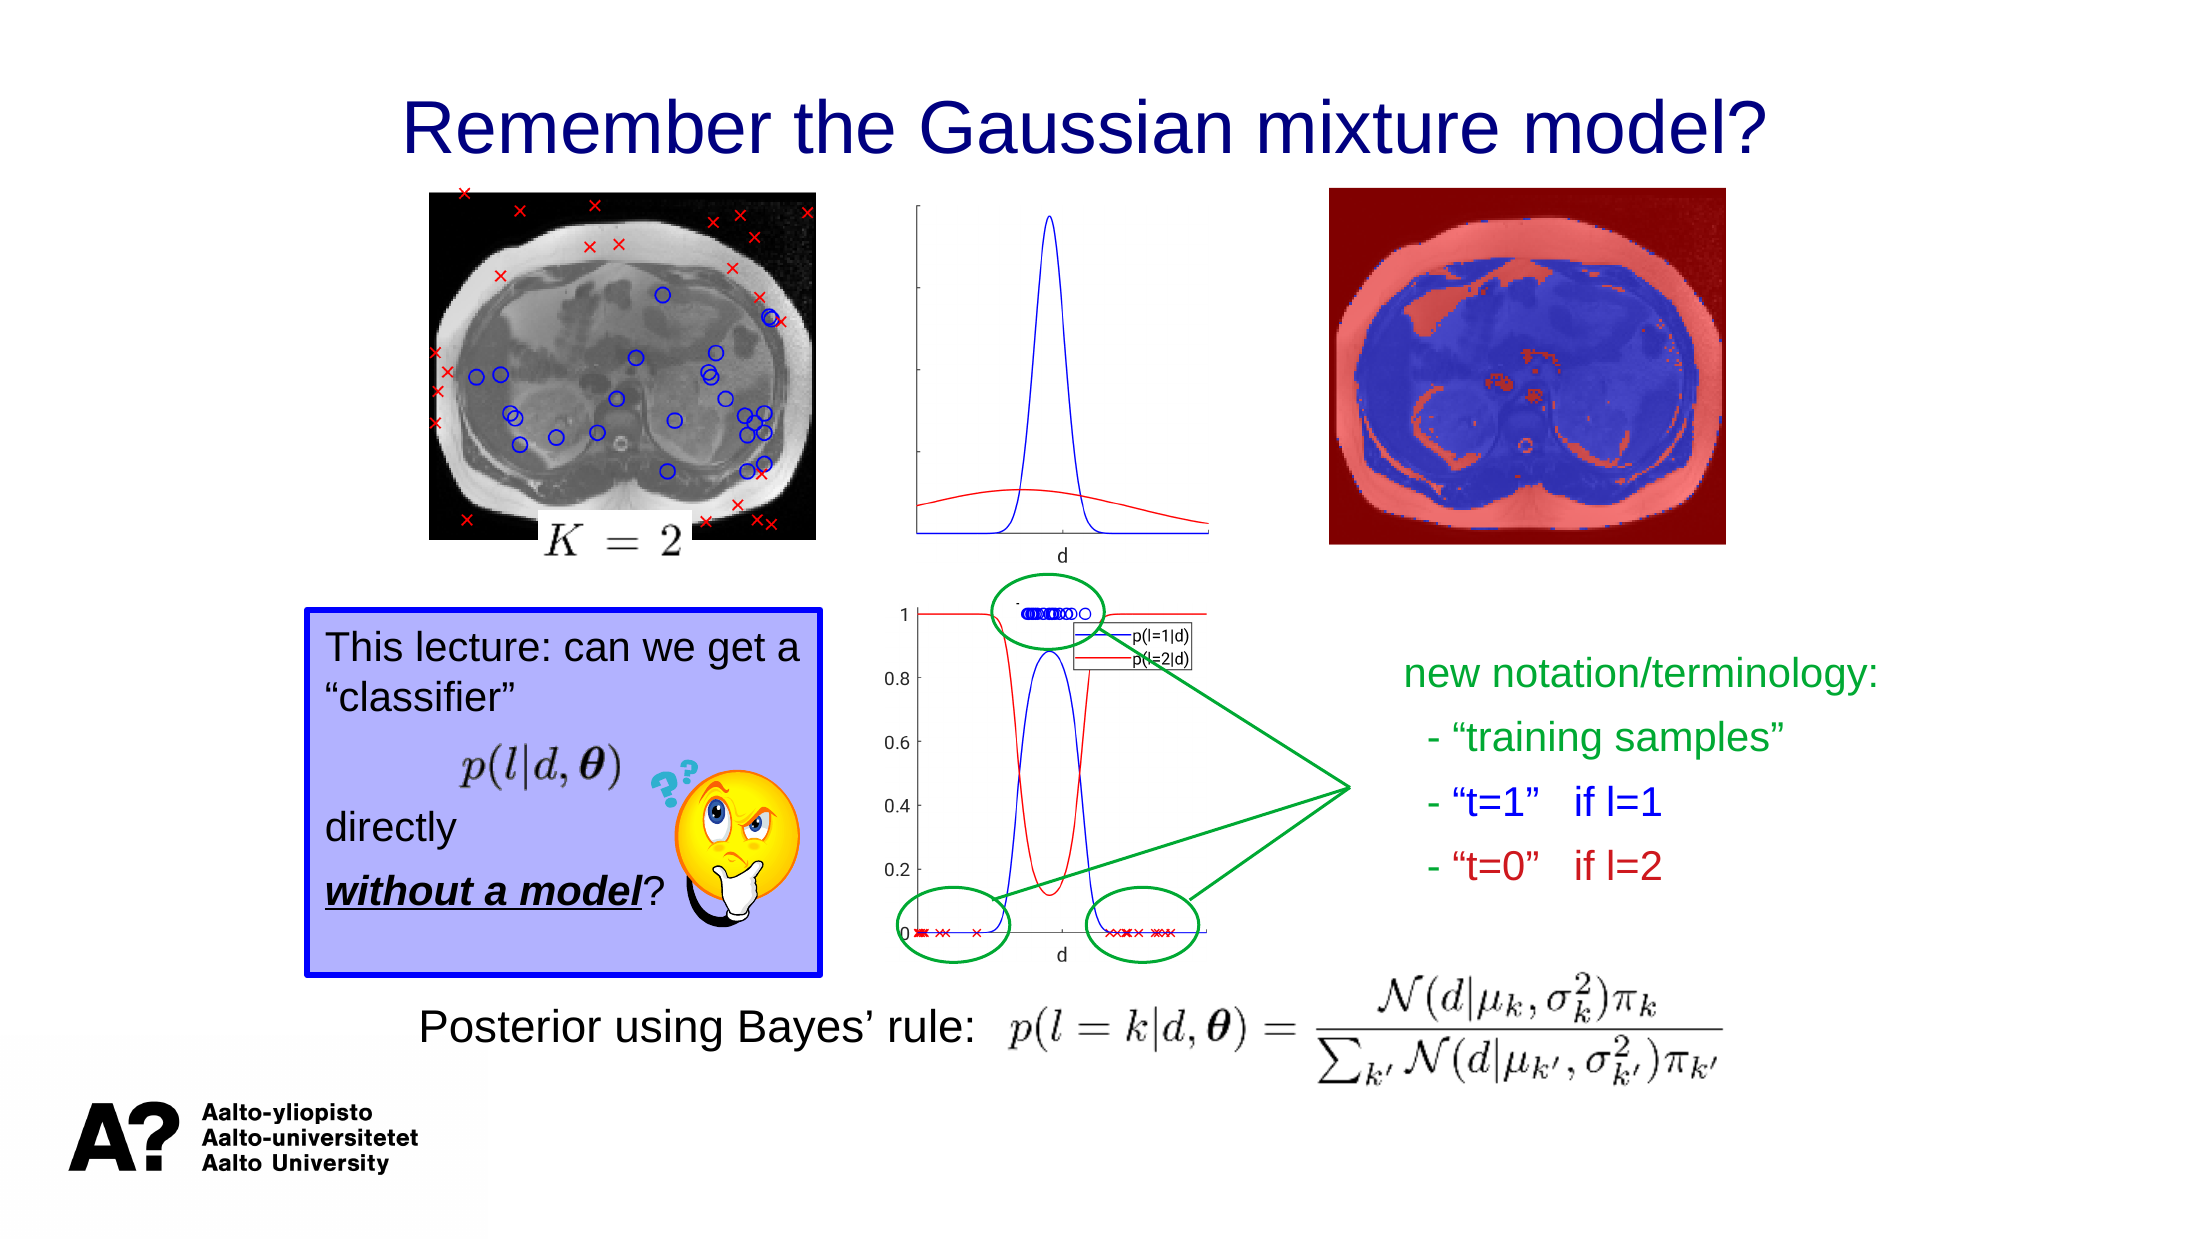

# Remember the Gaussian mixture model?
This lecture: can we get a “classifier”
directly
without a model?
new notation/terminology:
 - “training samples”
 - “t=1” if l=1
 - “t=0” if l=2
Posterior using Bayes’ rule: